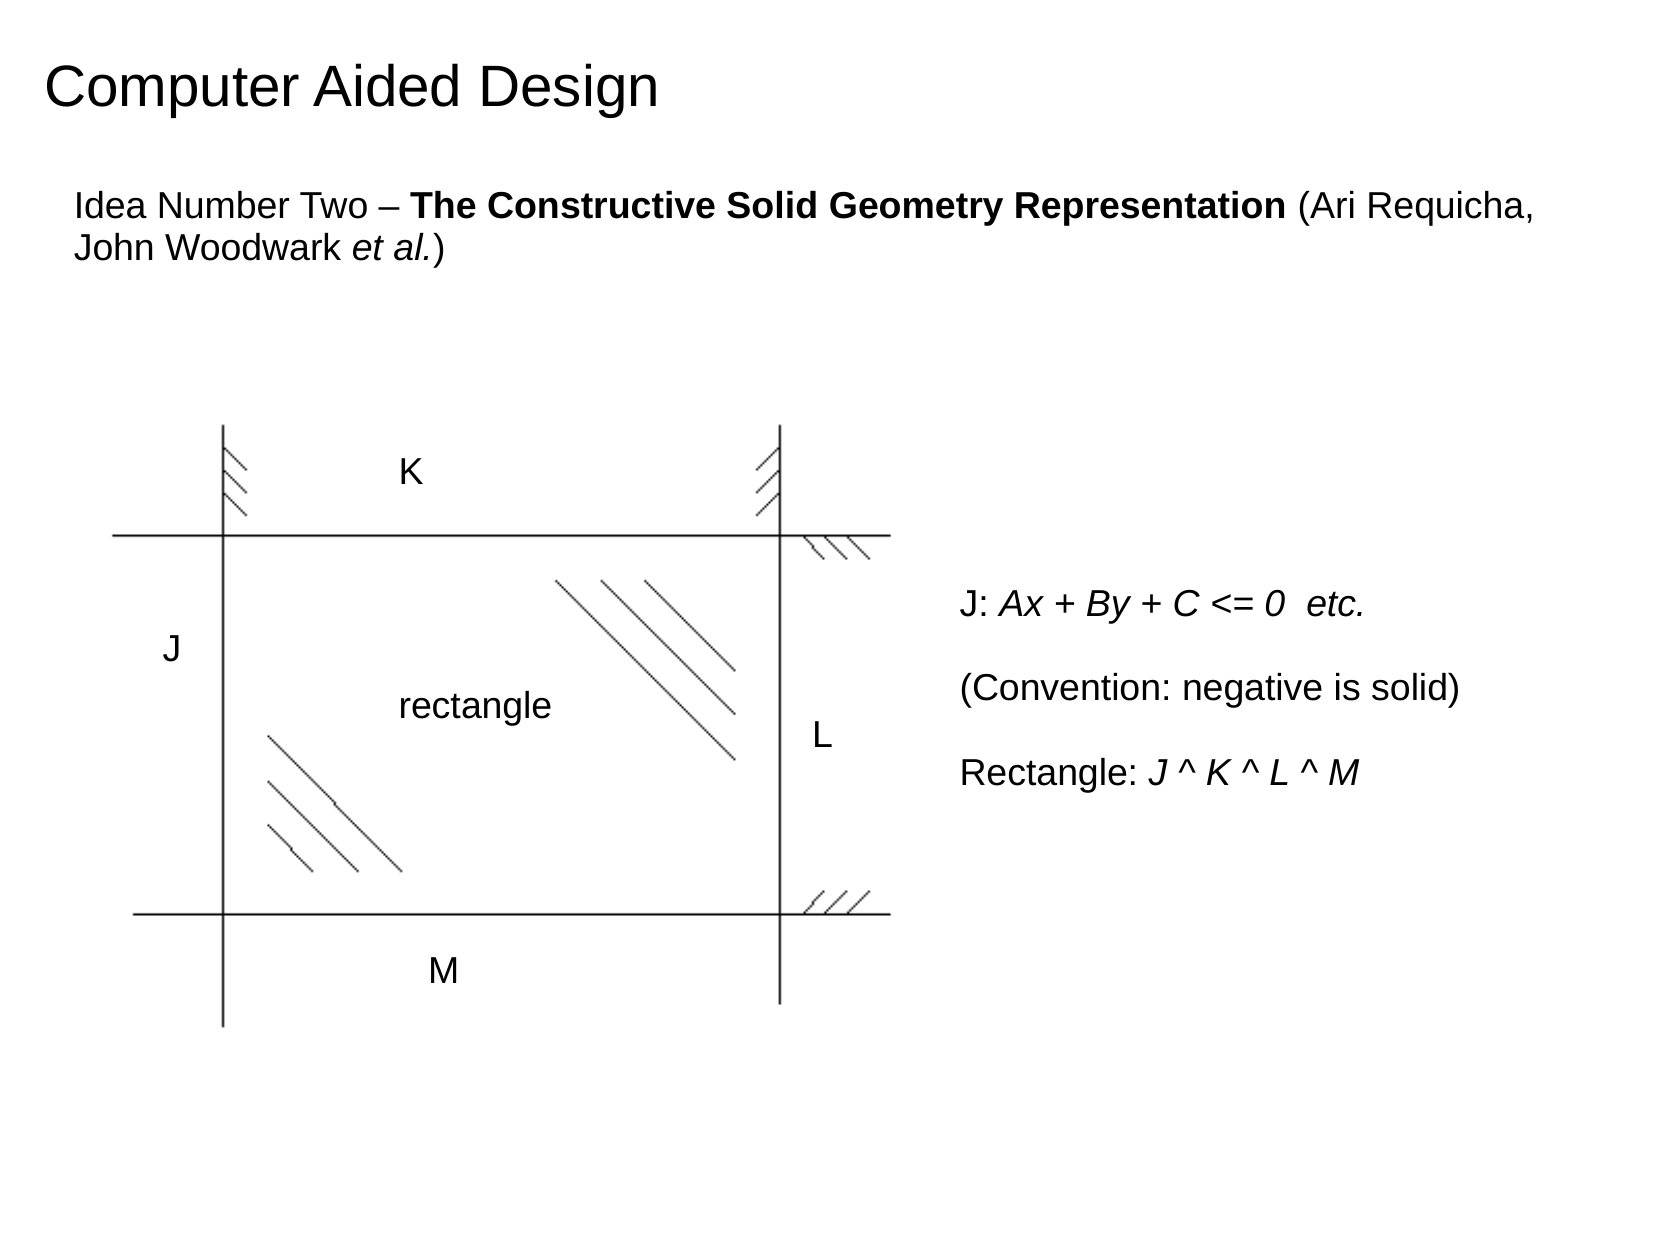

Computer Aided Design
Idea Number Two – The Constructive Solid Geometry Representation (Ari Requicha, John Woodwark et al.)
K
J: Ax + By + C <= 0 etc.
(Convention: negative is solid)
Rectangle: J ^ K ^ L ^ M
H
J
rectangle
L
M